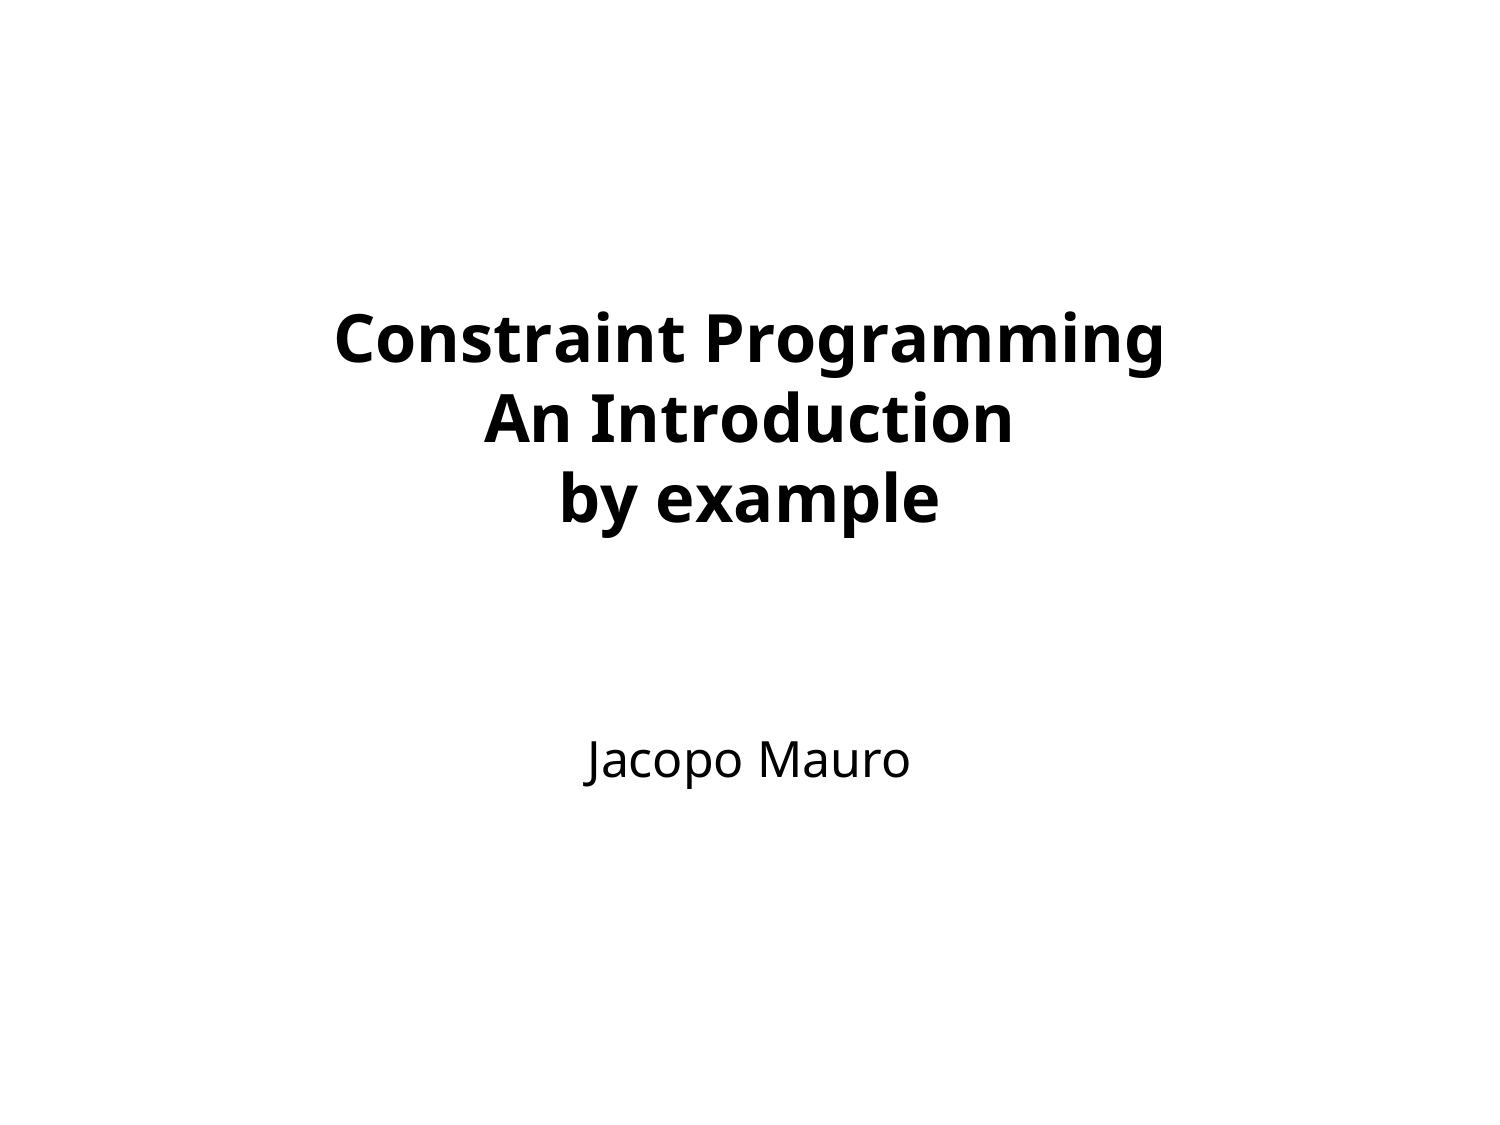

Constraint Programming
An Introduction
by example
Jacopo Mauro